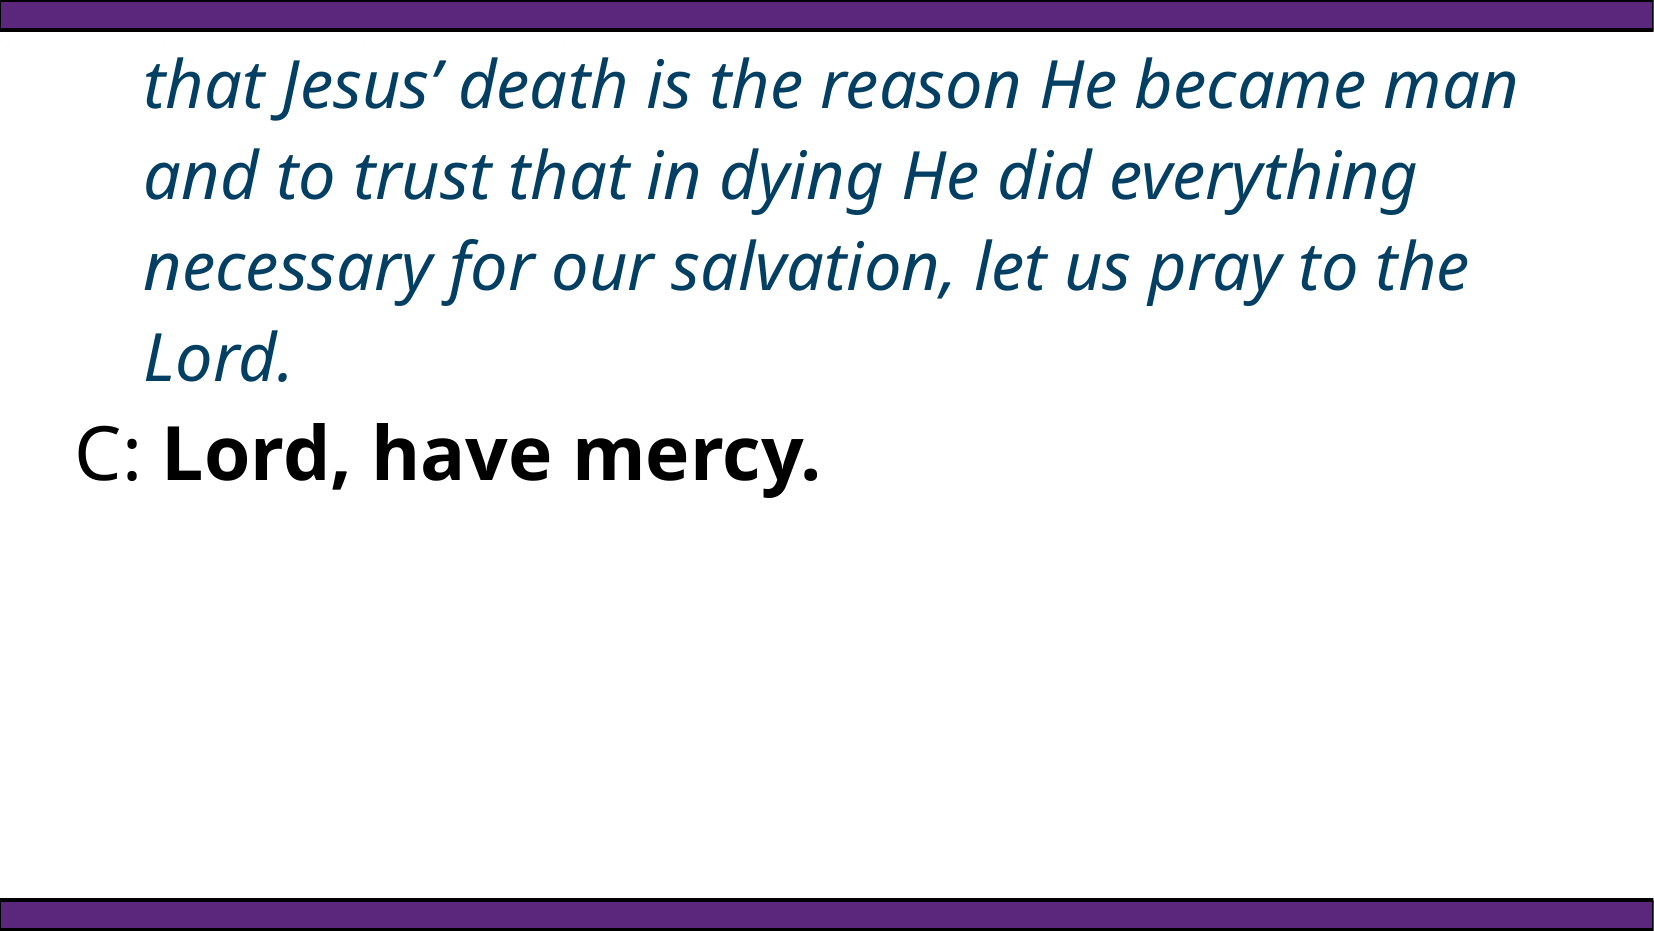

that Jesus’ death is the reason He became man
 and to trust that in dying He did everything
 necessary for our salvation, let us pray to the
 Lord.
C: Lord, have mercy.